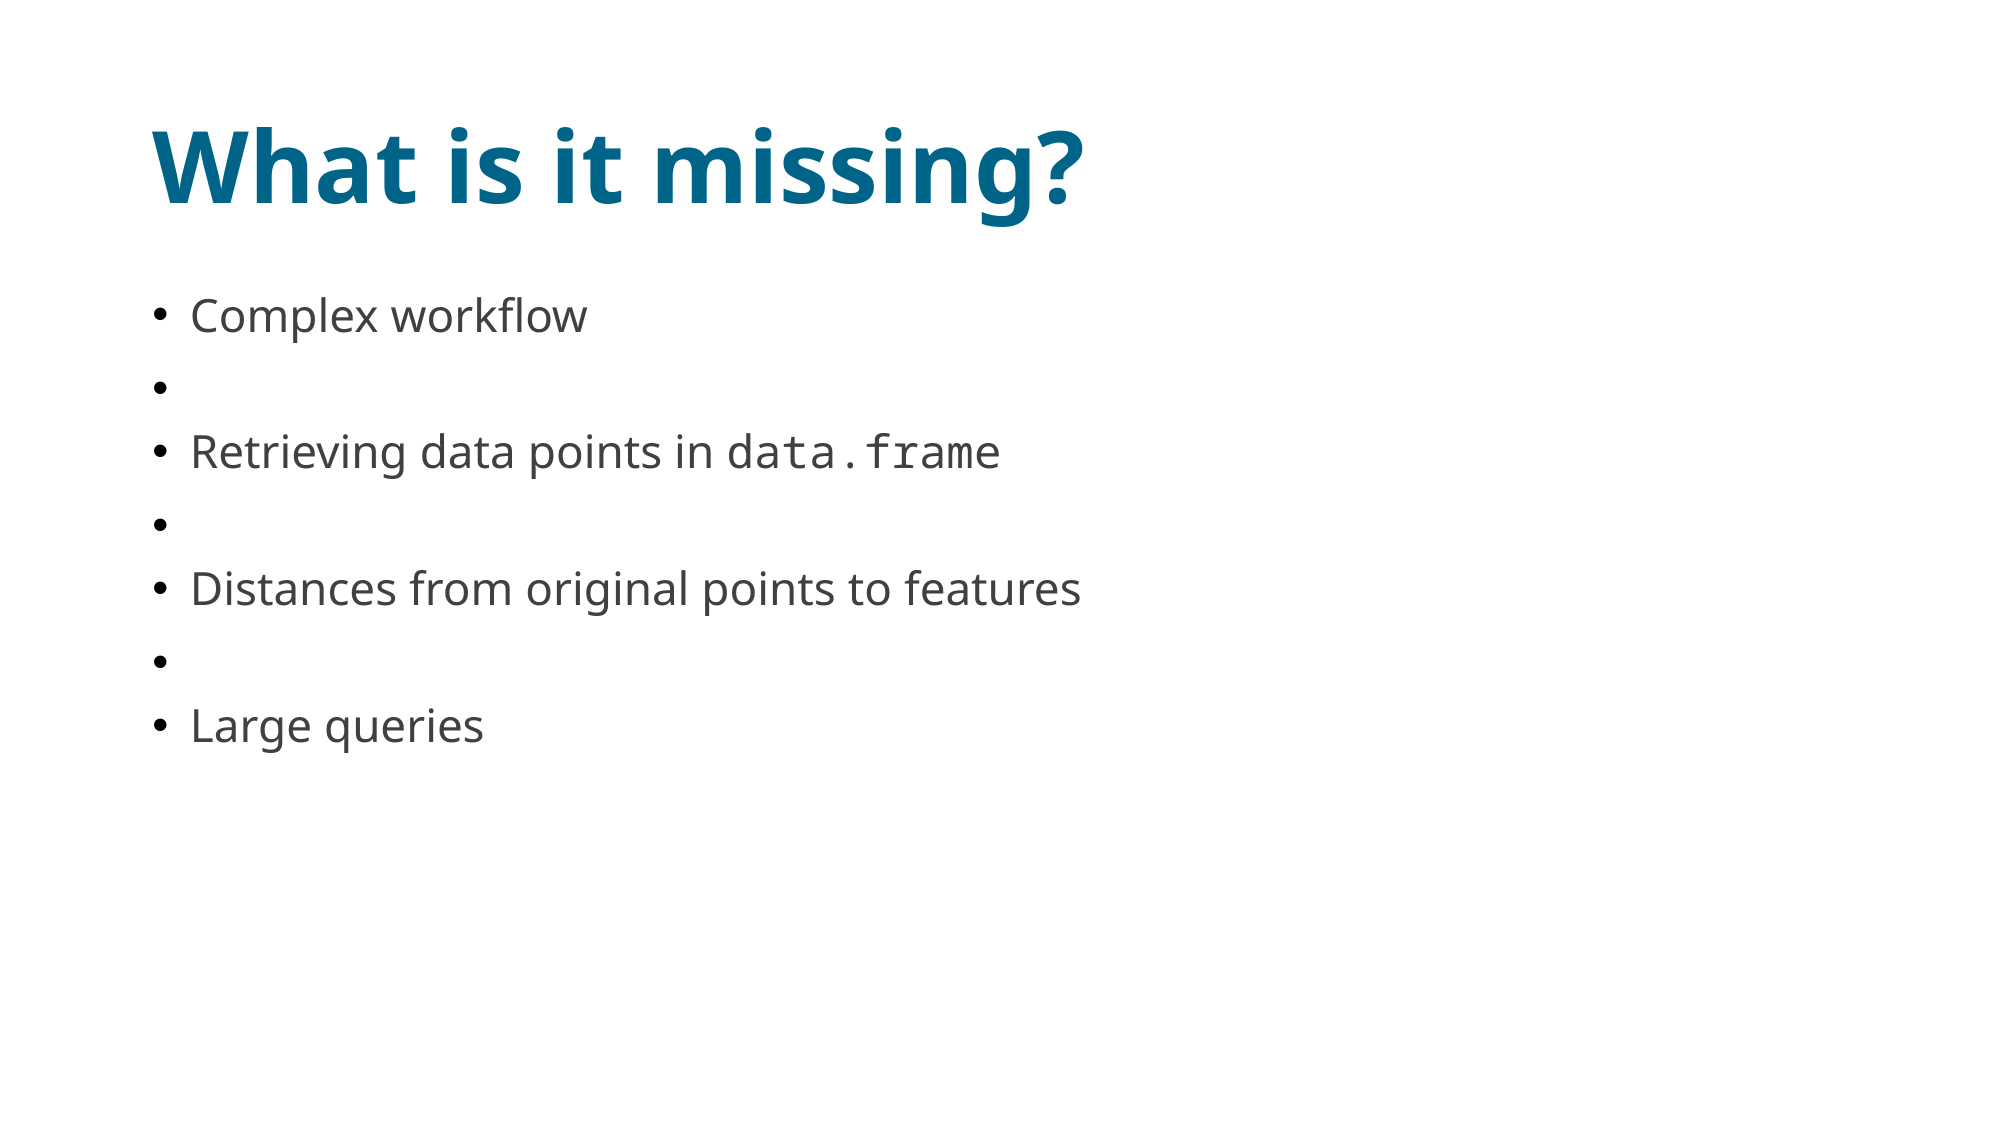

# What is it missing?
Complex workflow
Retrieving data points in data.frame
Distances from original points to features
Large queries